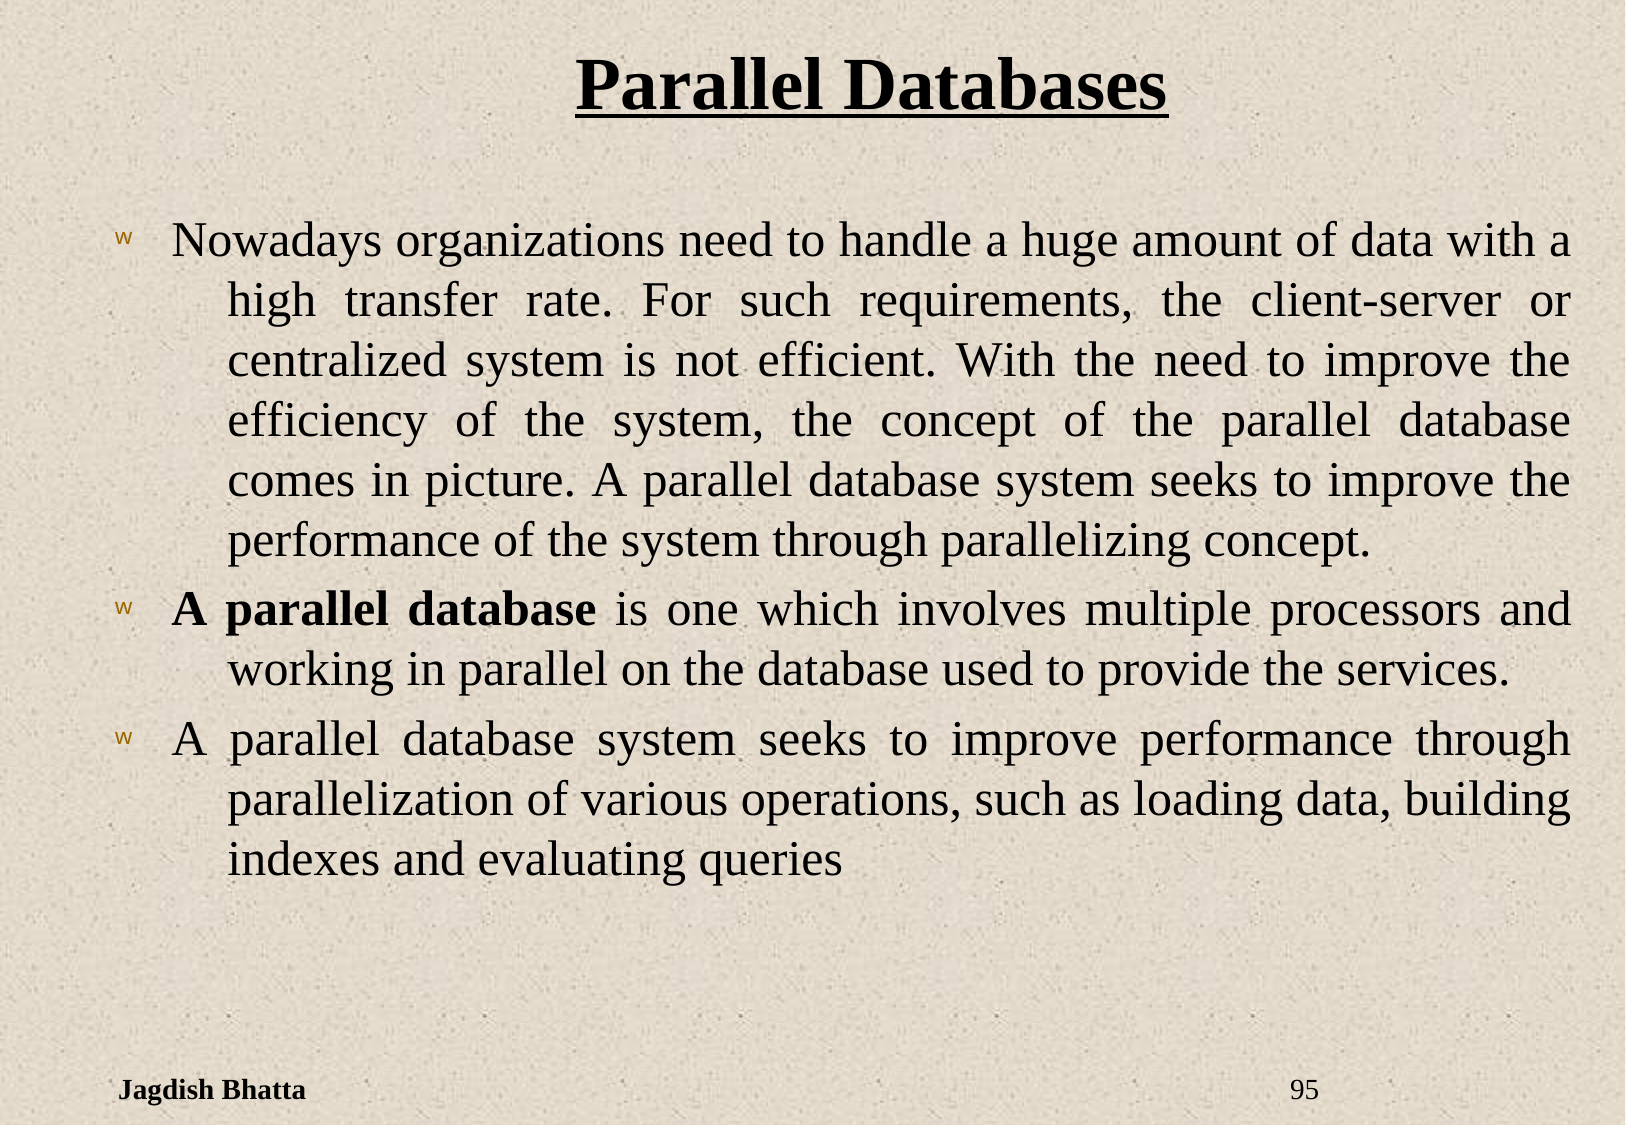

# Parallel Databases
Nowadays organizations need to handle a huge amount of data with a high transfer rate. For such requirements, the client-server or centralized system is not efficient. With the need to improve the efficiency of the system, the concept of the parallel database comes in picture. A parallel database system seeks to improve the performance of the system through parallelizing concept.
A parallel database is one which involves multiple processors and working in parallel on the database used to provide the services.
A parallel database system seeks to improve performance through parallelization of various operations, such as loading data, building indexes and evaluating queries
Jagdish Bhatta
94